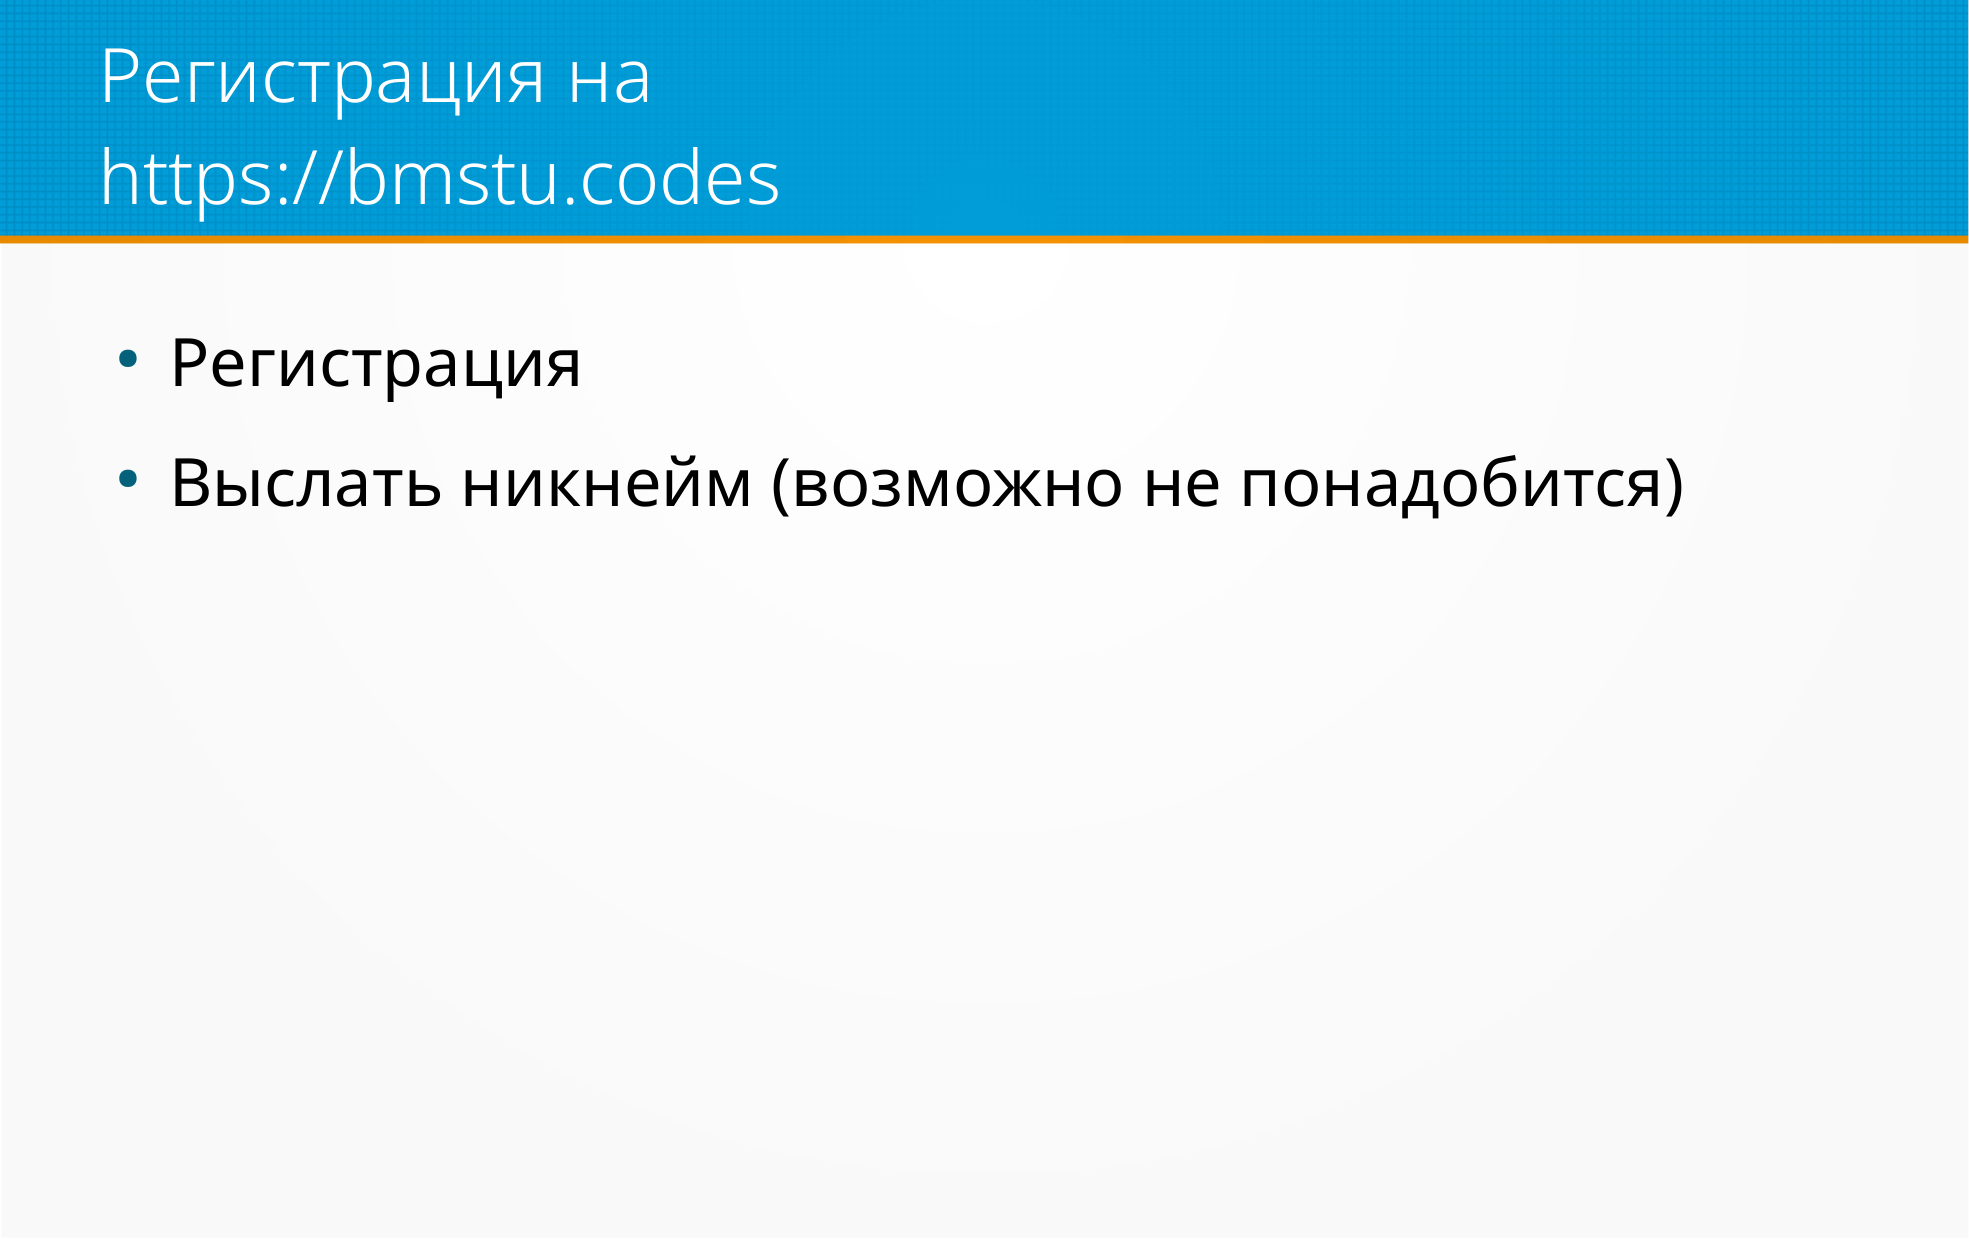

# Регистрация на https://bmstu.codes
Регистрация
Выслать никнейм (возможно не понадобится)